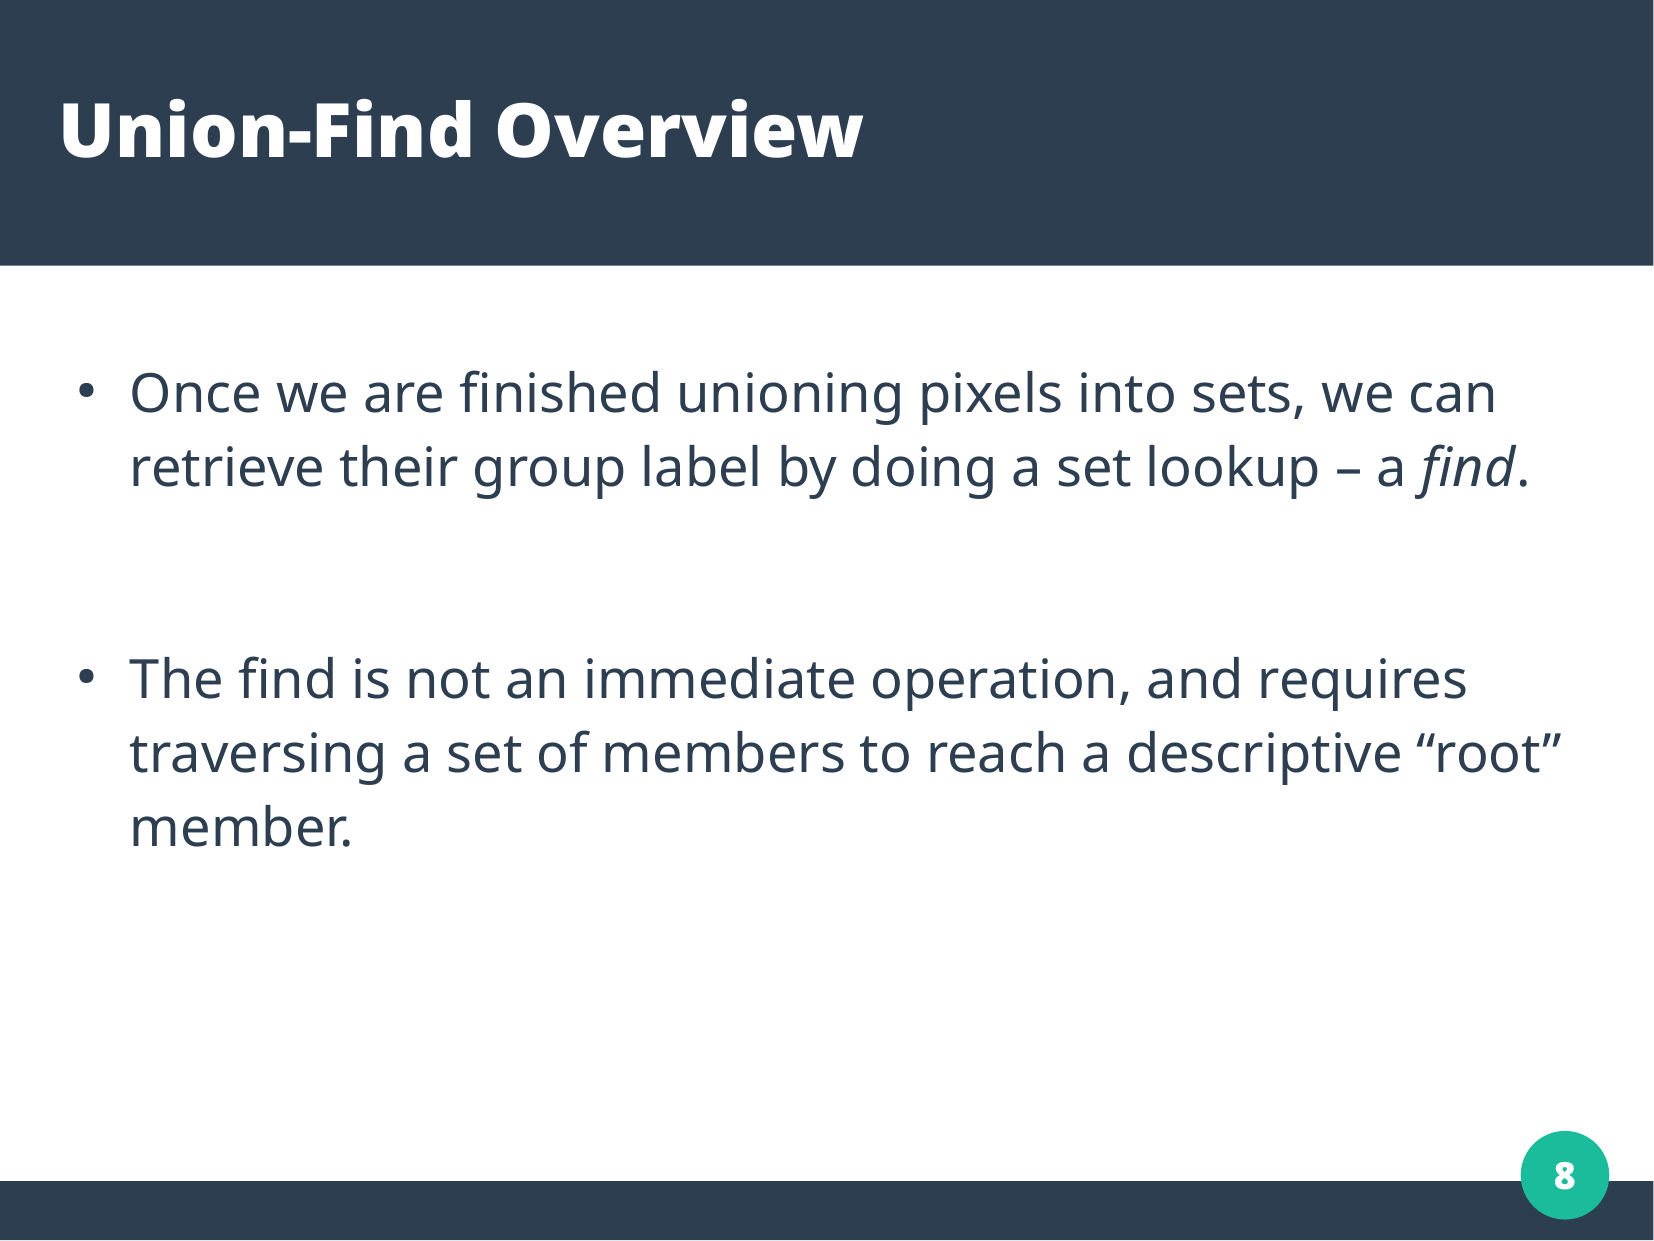

# Union-Find Overview
Once we are finished unioning pixels into sets, we can retrieve their group label by doing a set lookup – a find.
The find is not an immediate operation, and requires traversing a set of members to reach a descriptive “root” member.
8